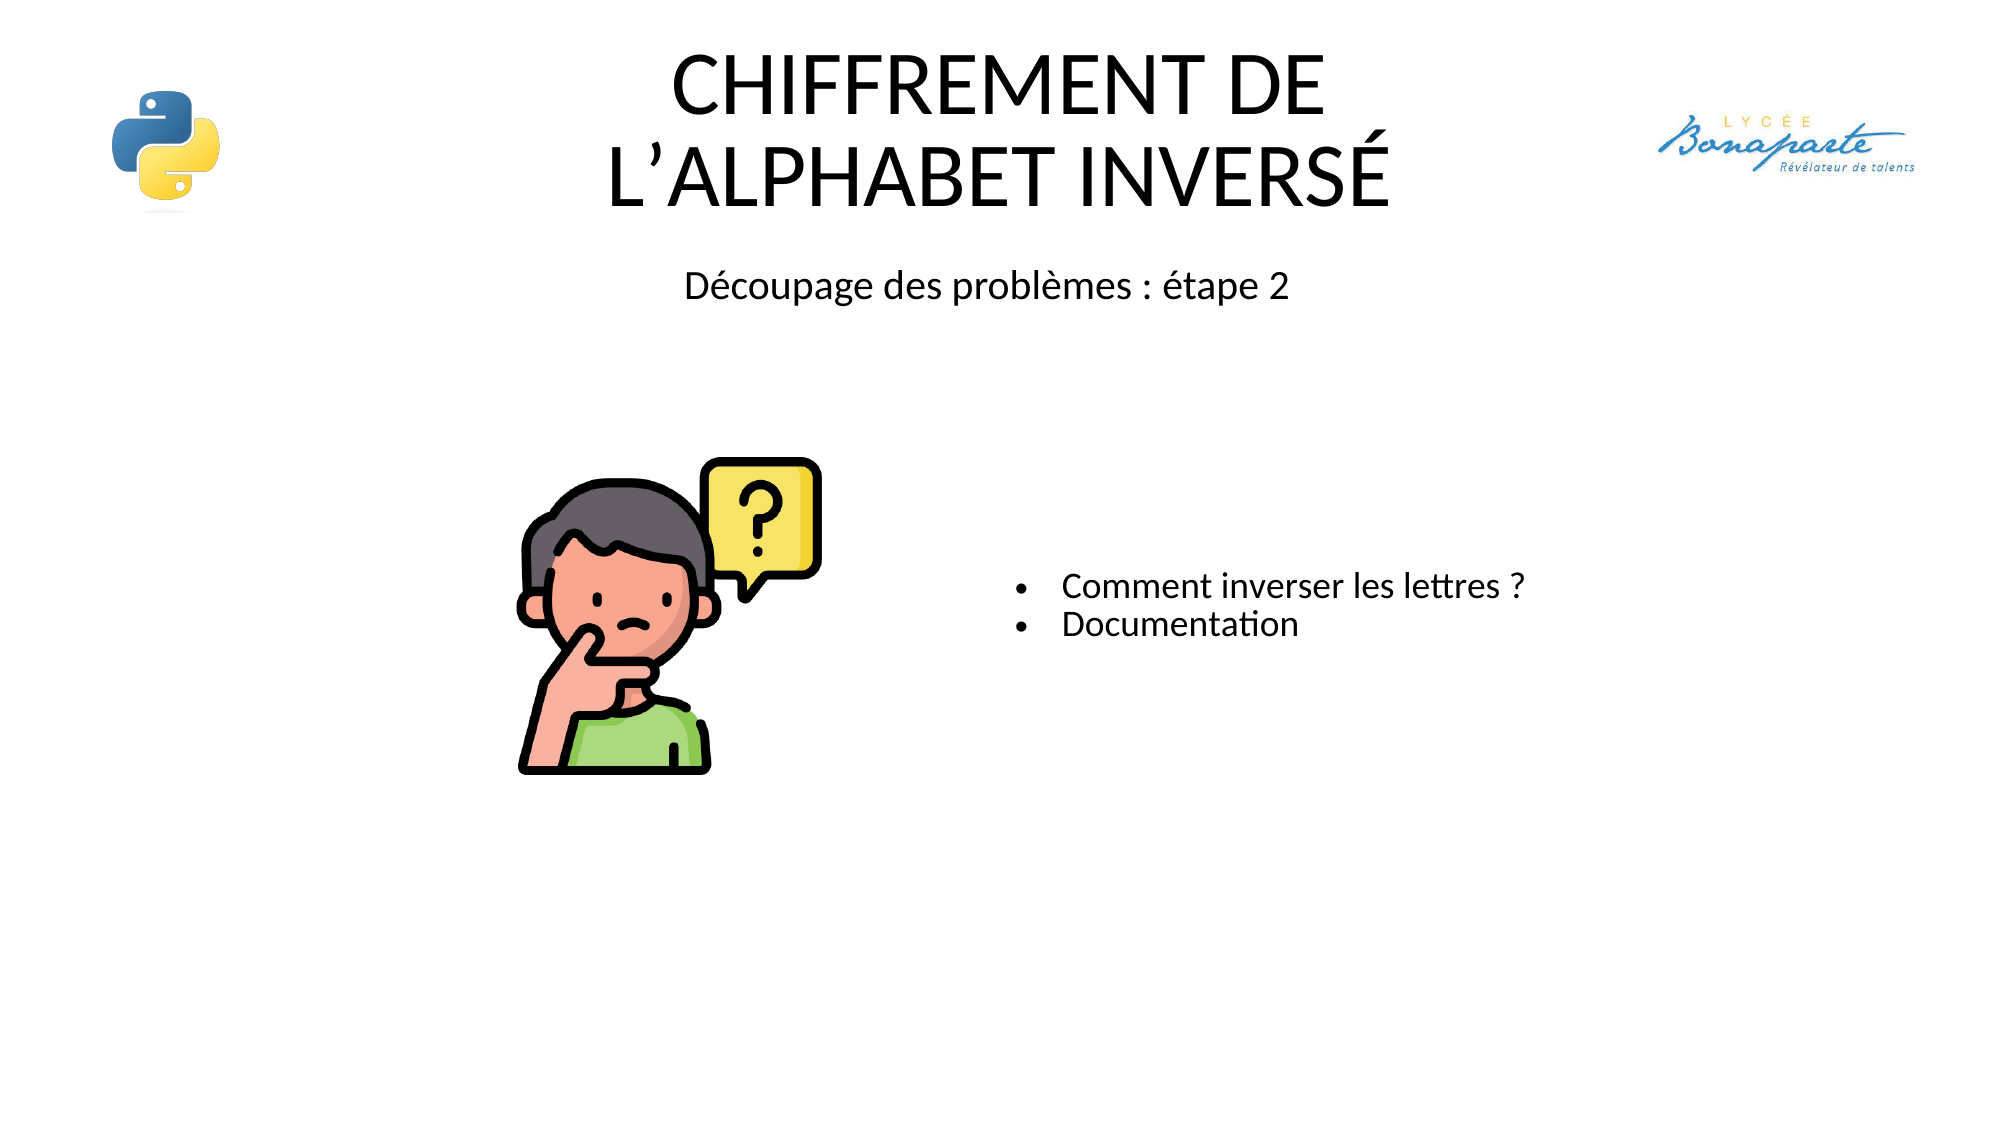

CHIFFREMENT DE L’ALPHABET INVERSÉ
Découpage des problèmes : étape 2
Comment inverser les lettres ?
Documentation